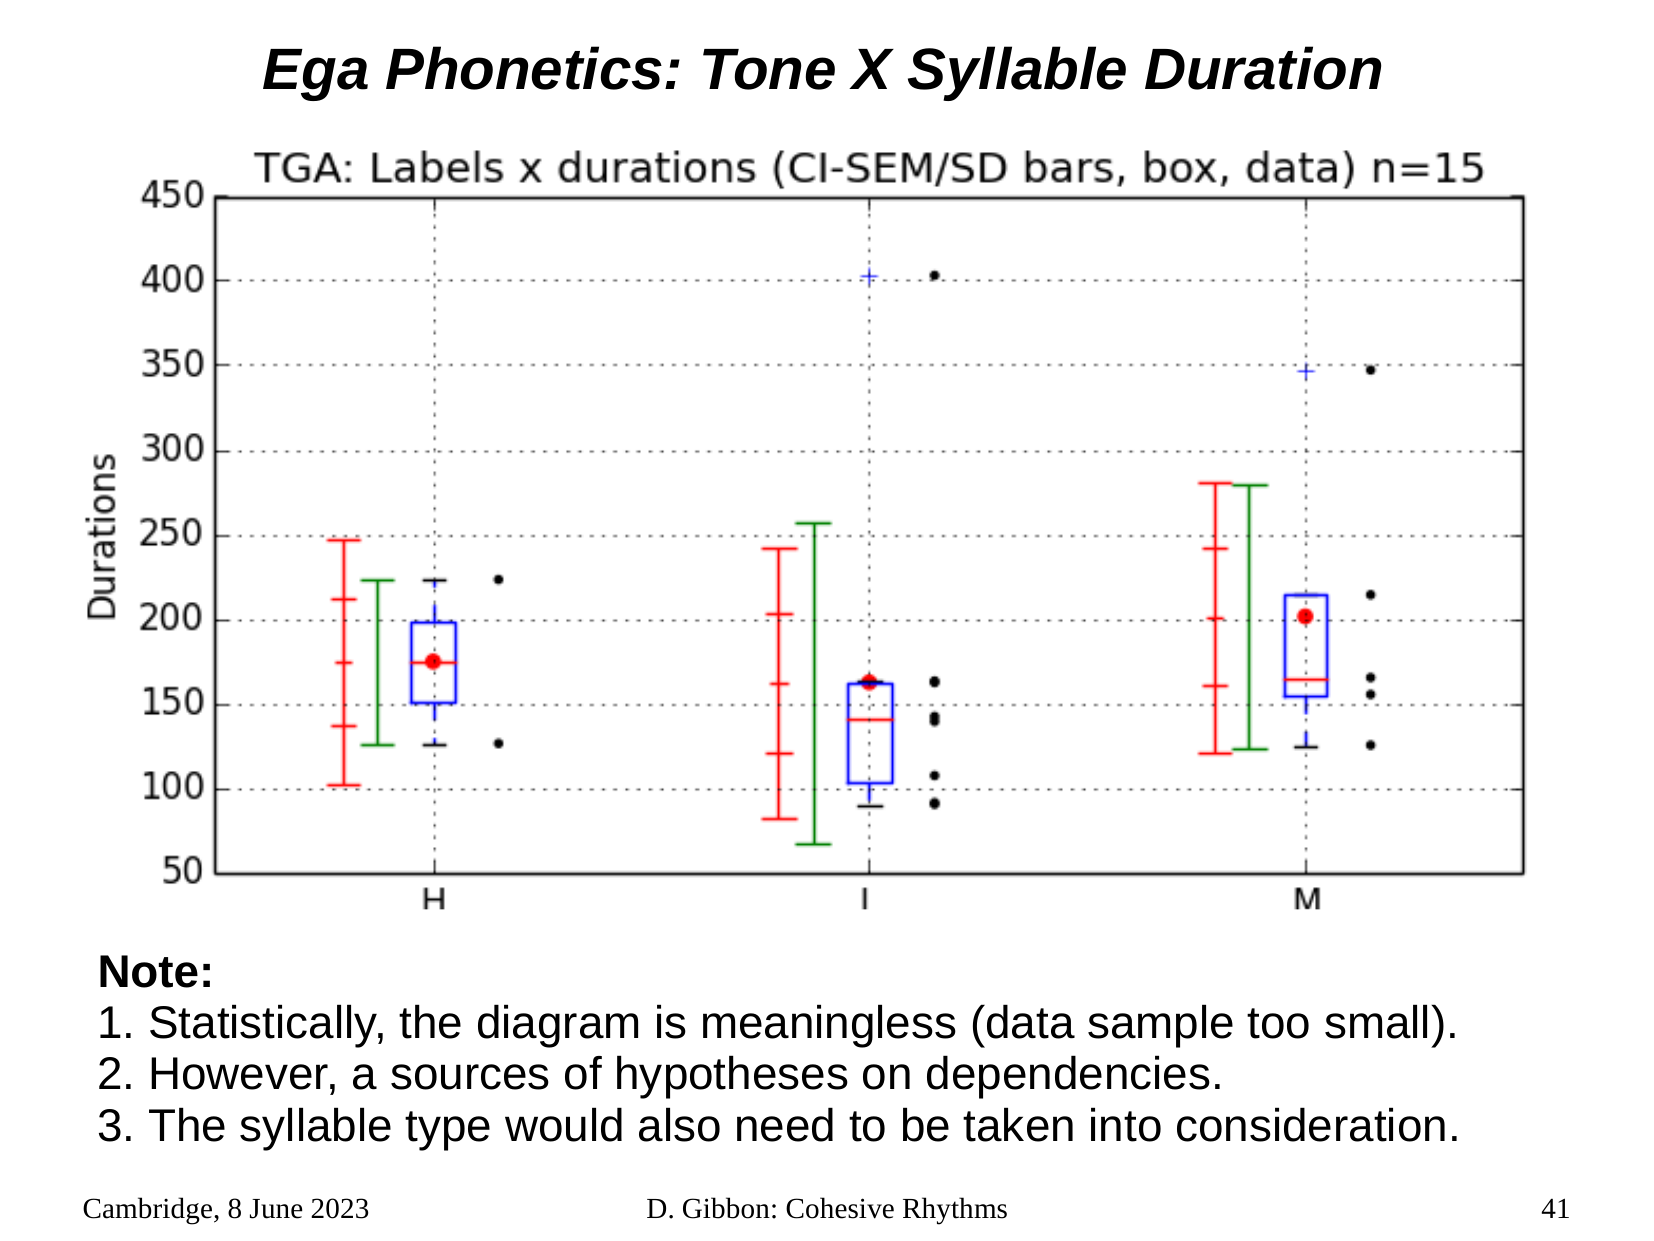

# Ega Phonetics: Tone X Syllable Duration
Note:
Statistically, the diagram is meaningless (data sample too small).
However, a sources of hypotheses on dependencies.
The syllable type would also need to be taken into consideration.
Cambridge, 8 June 2023
D. Gibbon: Cohesive Rhythms
41